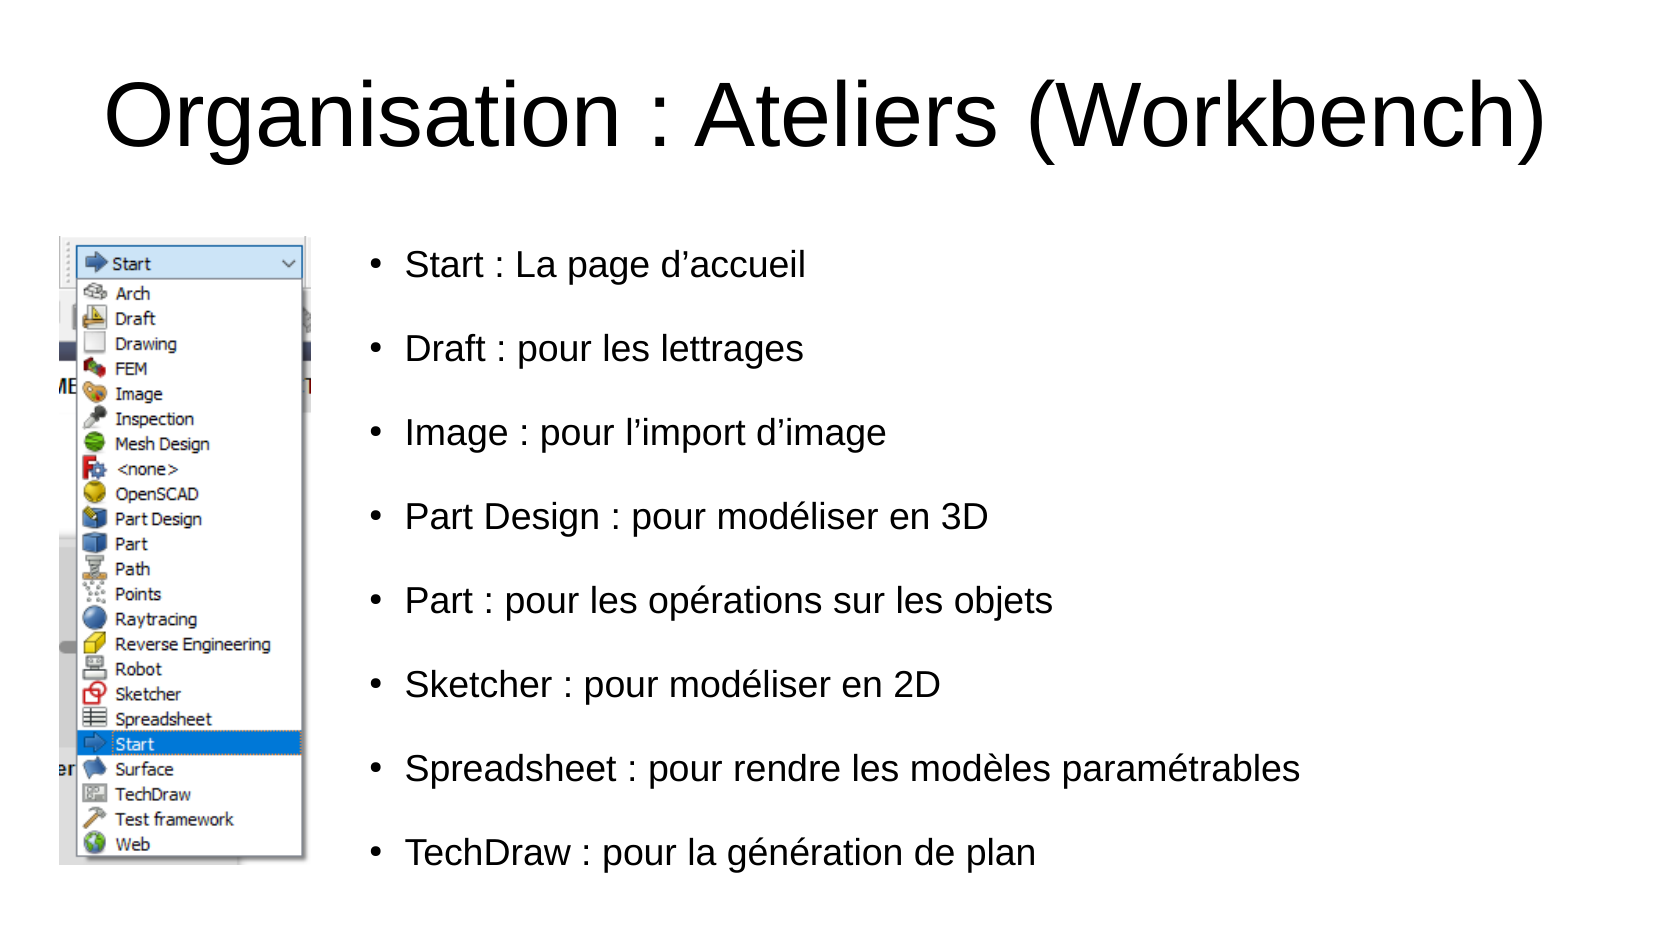

# Organisation : Ateliers (Workbench)
Start : La page d’accueil
Draft : pour les lettrages
Image : pour l’import d’image
Part Design : pour modéliser en 3D
Part : pour les opérations sur les objets
Sketcher : pour modéliser en 2D
Spreadsheet : pour rendre les modèles paramétrables
TechDraw : pour la génération de plan